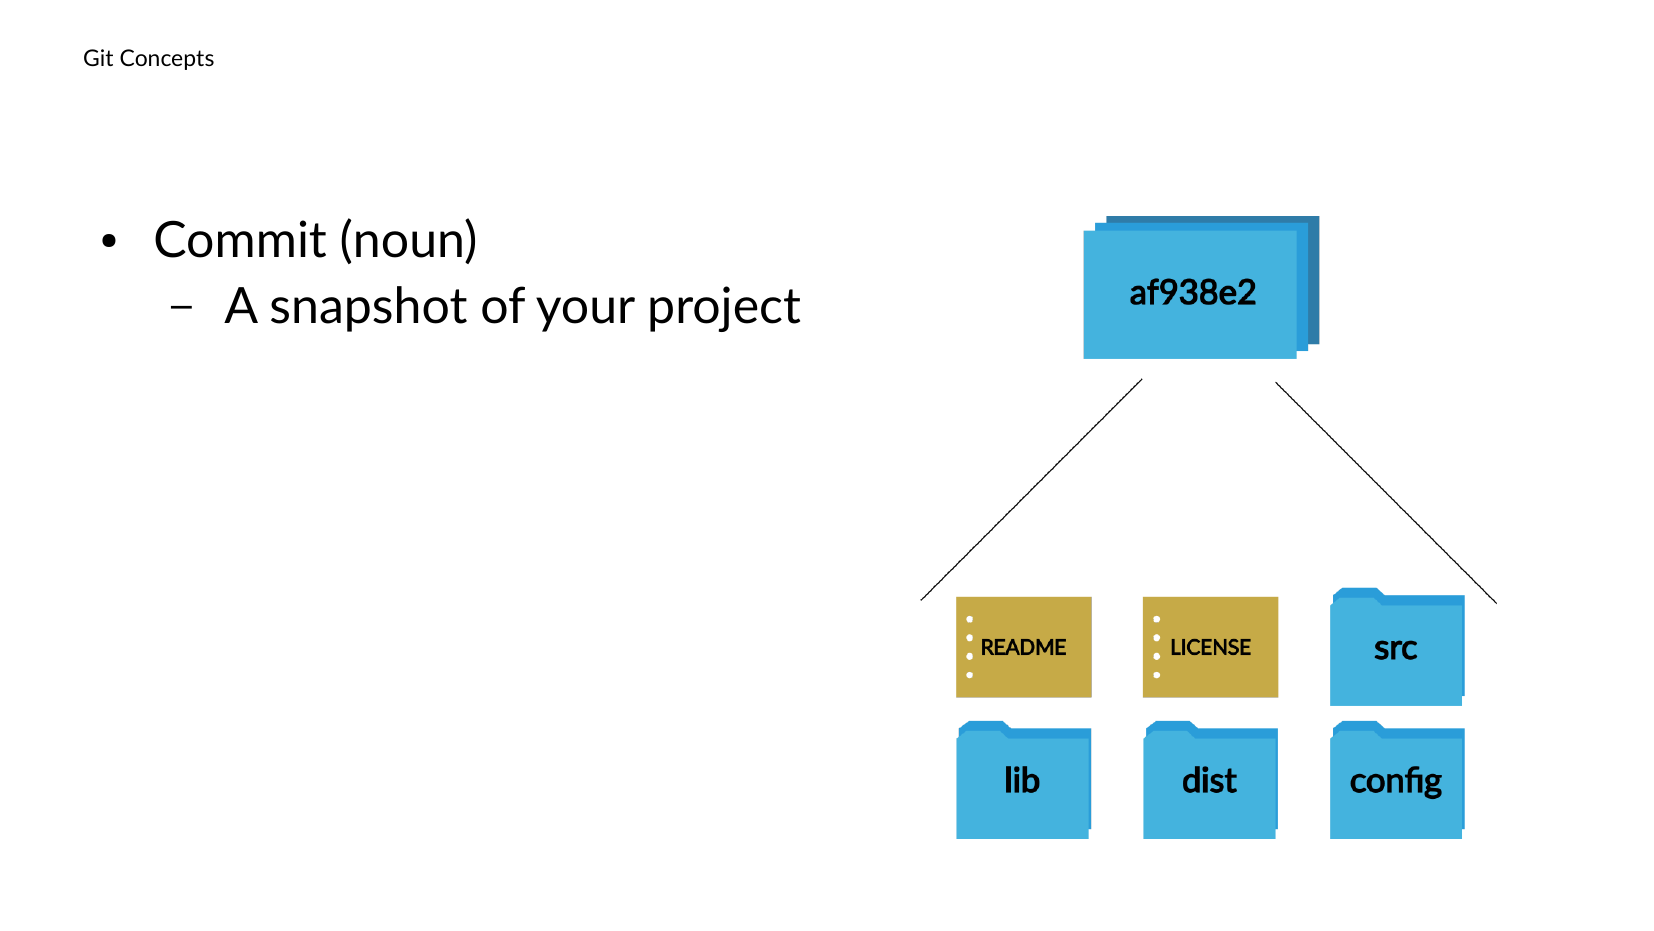

# Git Concepts
Commit (noun)
A snapshot of your project